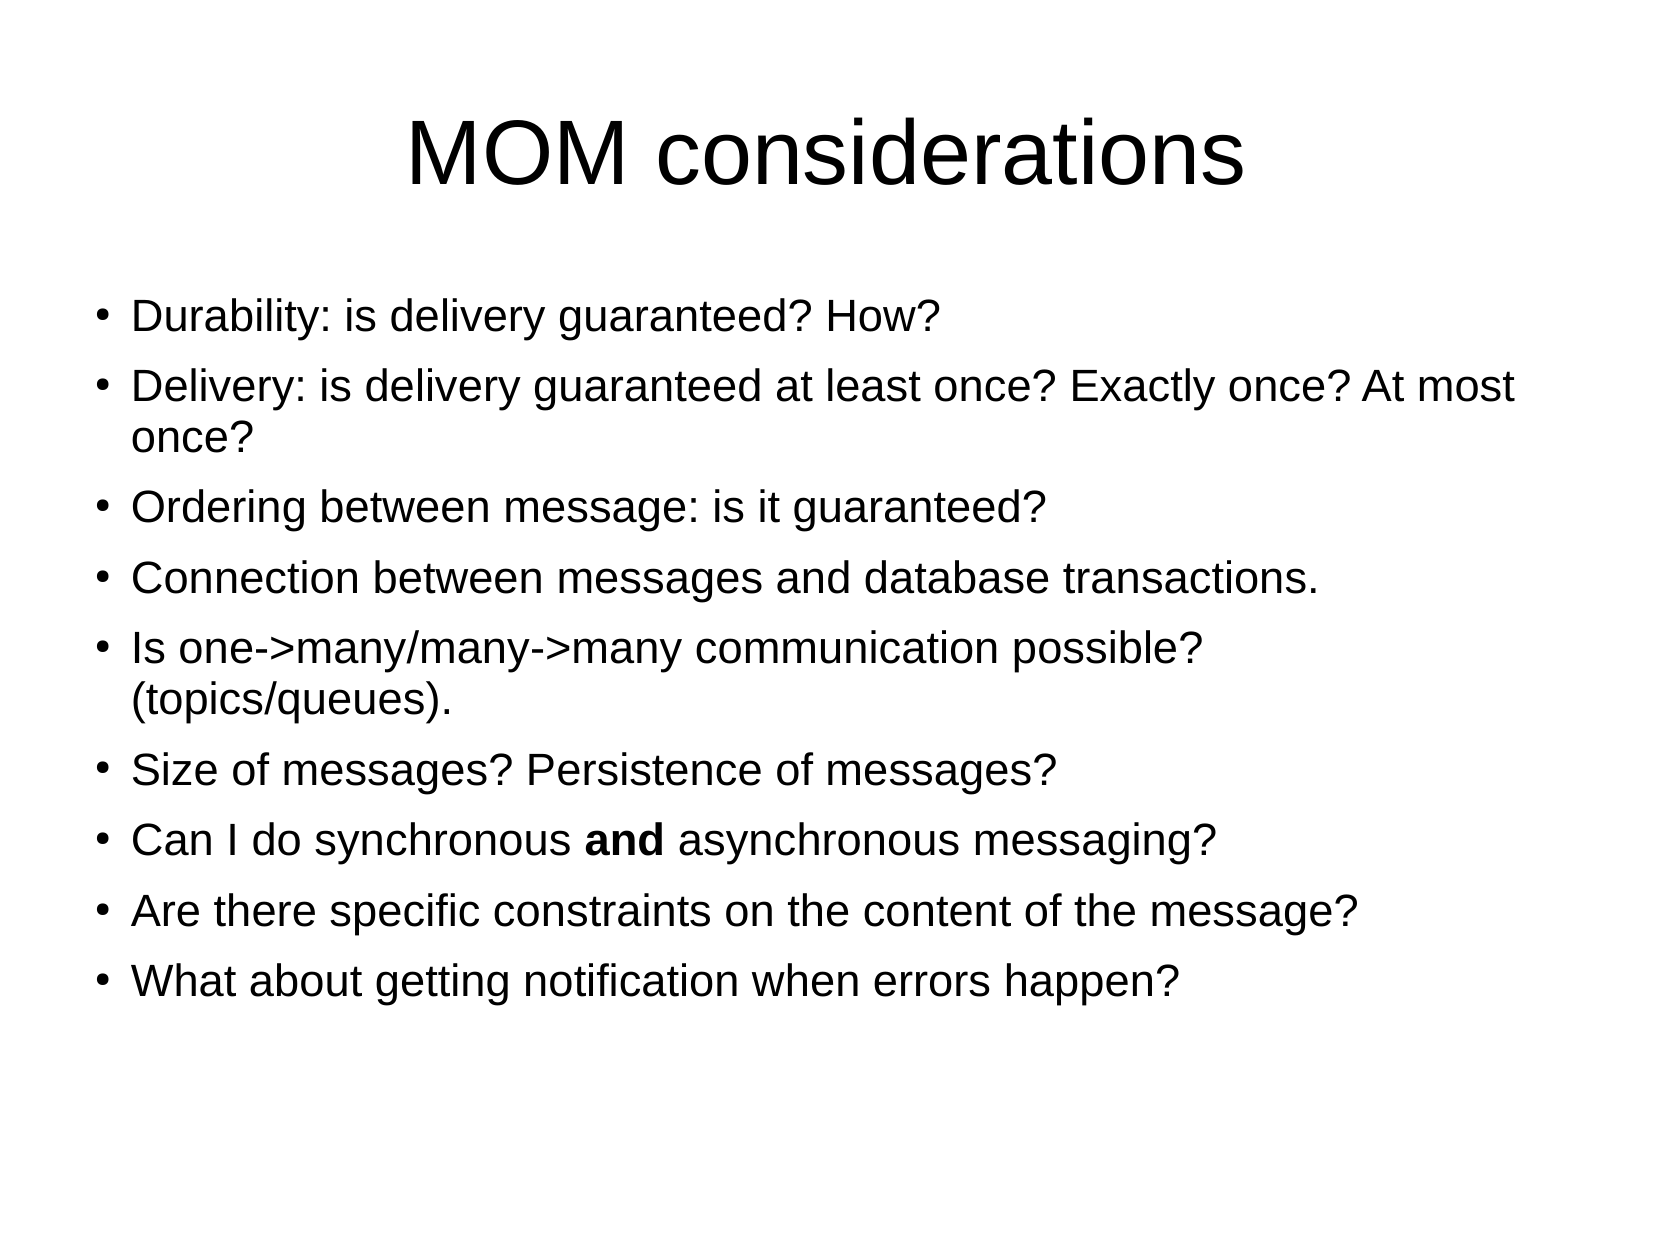

# MOM considerations
Durability: is delivery guaranteed? How?
Delivery: is delivery guaranteed at least once? Exactly once? At most once?
Ordering between message: is it guaranteed?
Connection between messages and database transactions.
Is one->many/many->many communication possible? (topics/queues).
Size of messages? Persistence of messages?
Can I do synchronous and asynchronous messaging?
Are there specific constraints on the content of the message?
What about getting notification when errors happen?